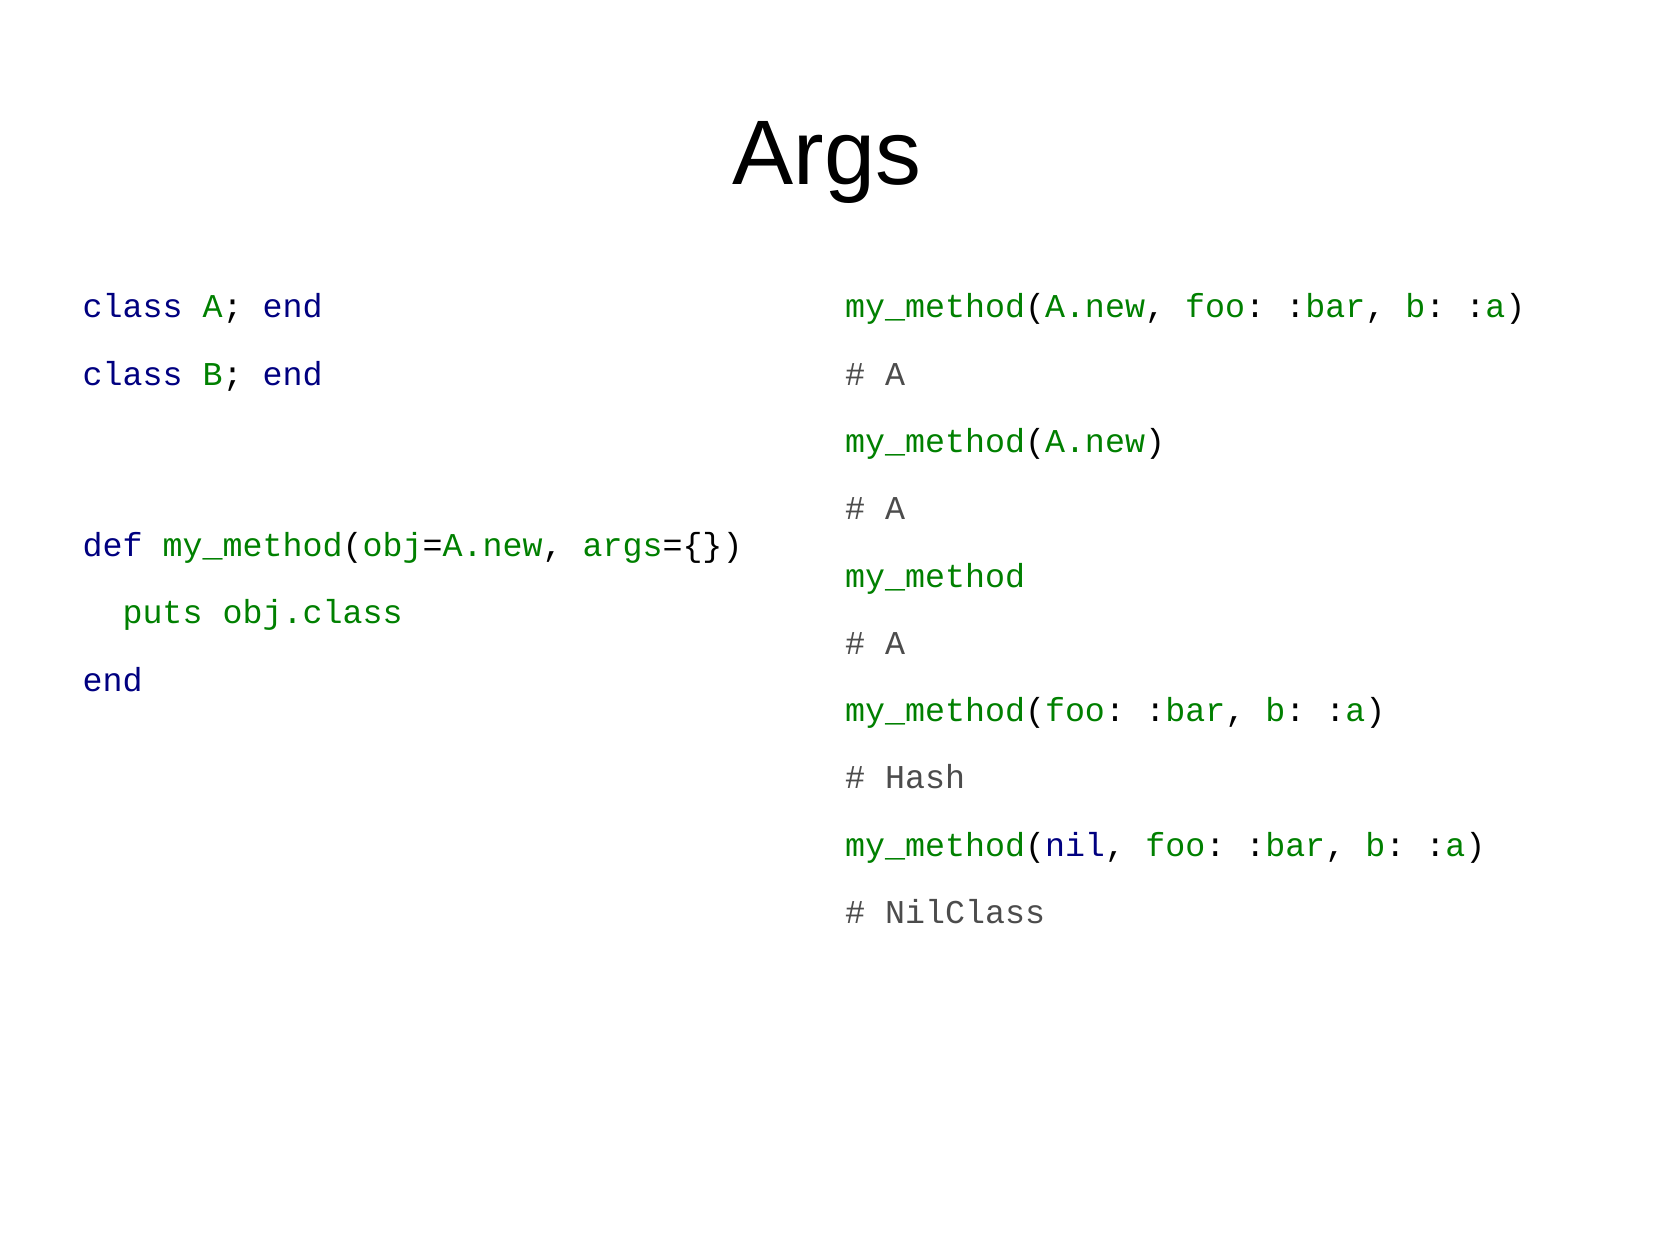

# Args
class A; end
class B; end
def my_method(obj=A.new, args={})
 puts obj.class
end
my_method(A.new, foo: :bar, b: :a)
# A
my_method(A.new)
# A
my_method
# A
my_method(foo: :bar, b: :a)
# Hash
my_method(nil, foo: :bar, b: :a)
# NilClass